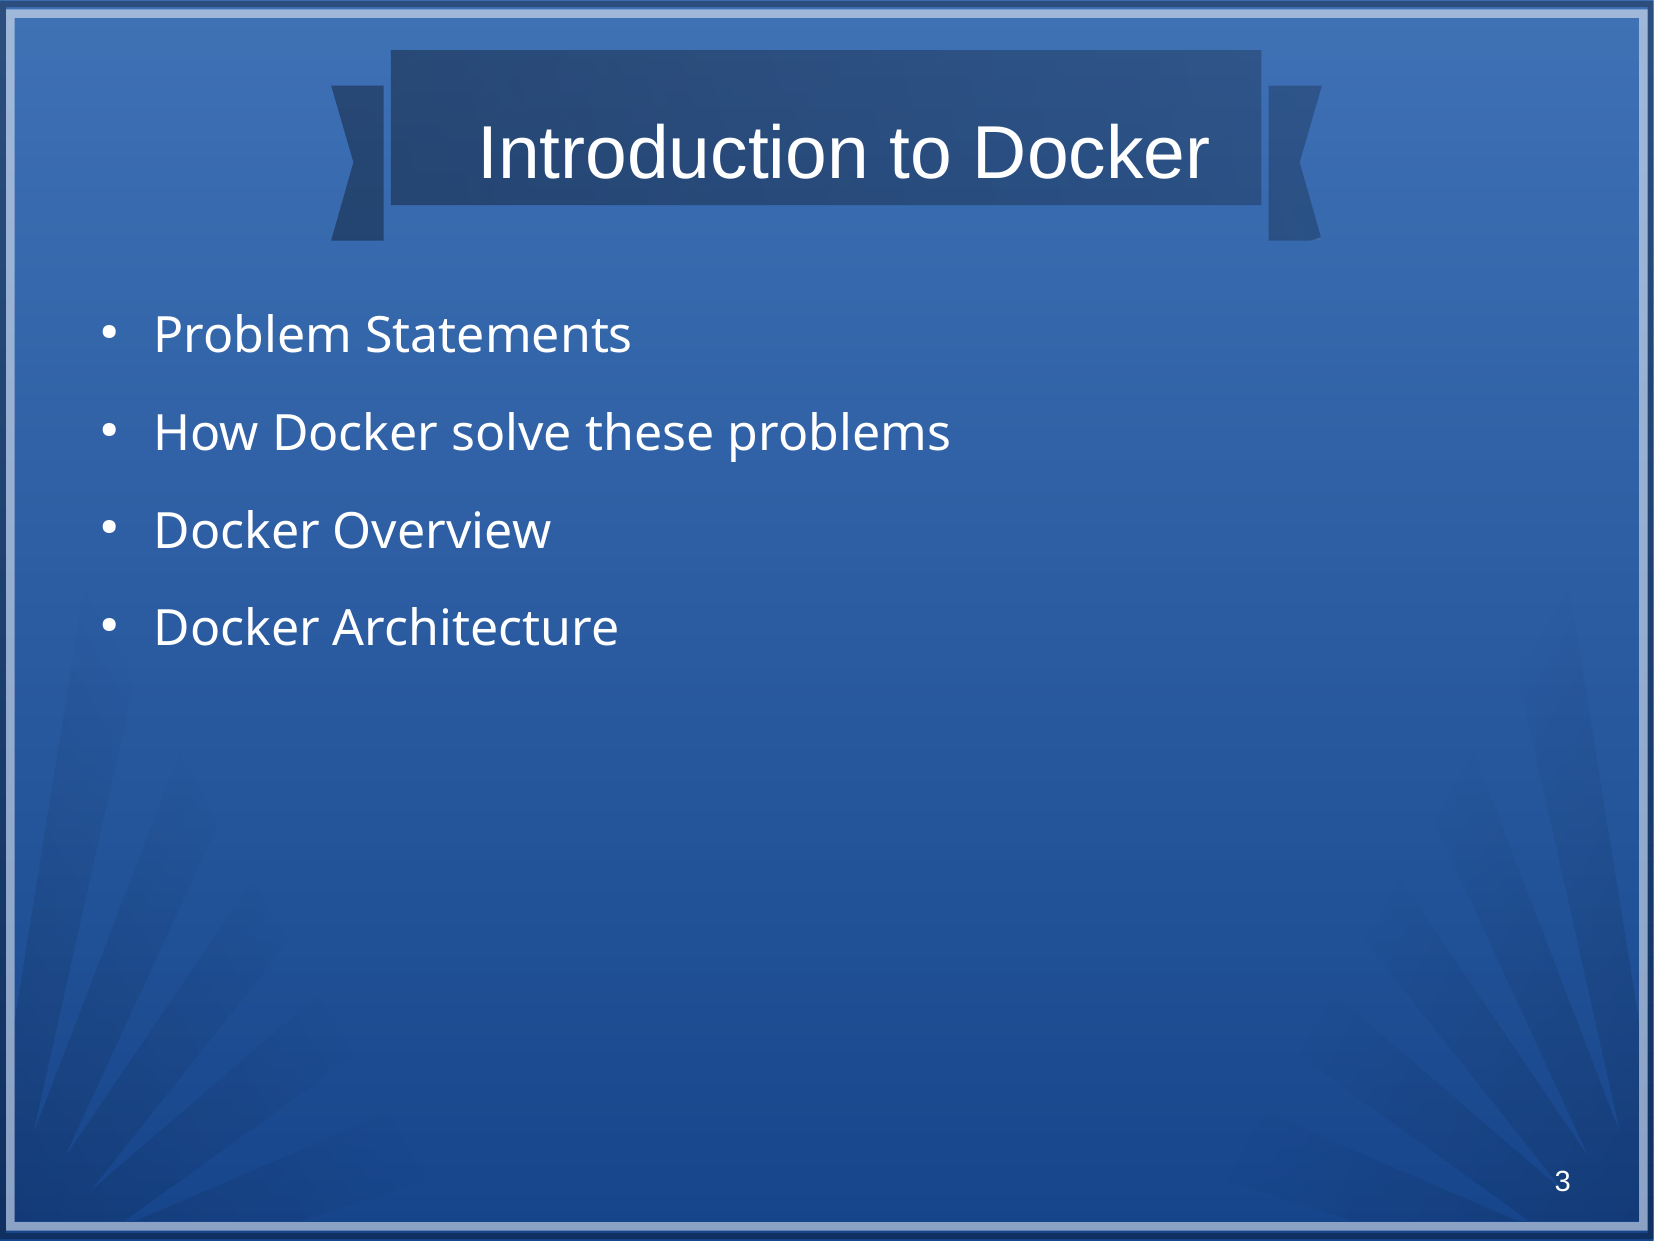

# Introduction to Docker
Problem Statements
How Docker solve these problems
Docker Overview
Docker Architecture
3